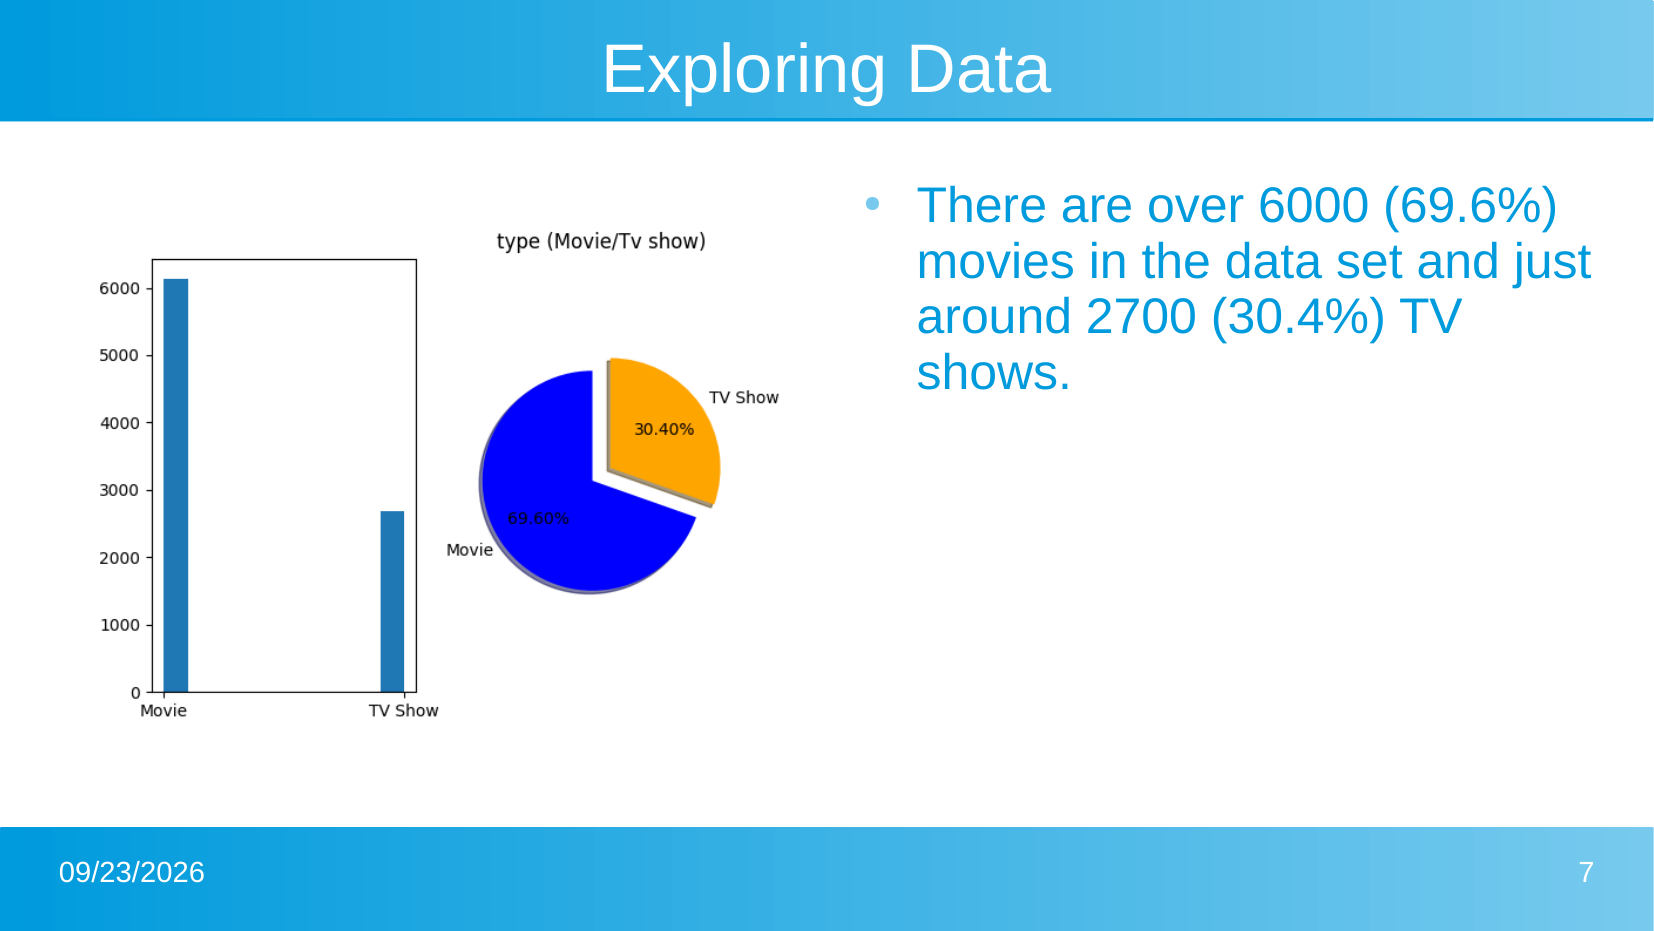

# Exploring Data
There are over 6000 (69.6%) movies in the data set and just around 2700 (30.4%) TV shows.
7